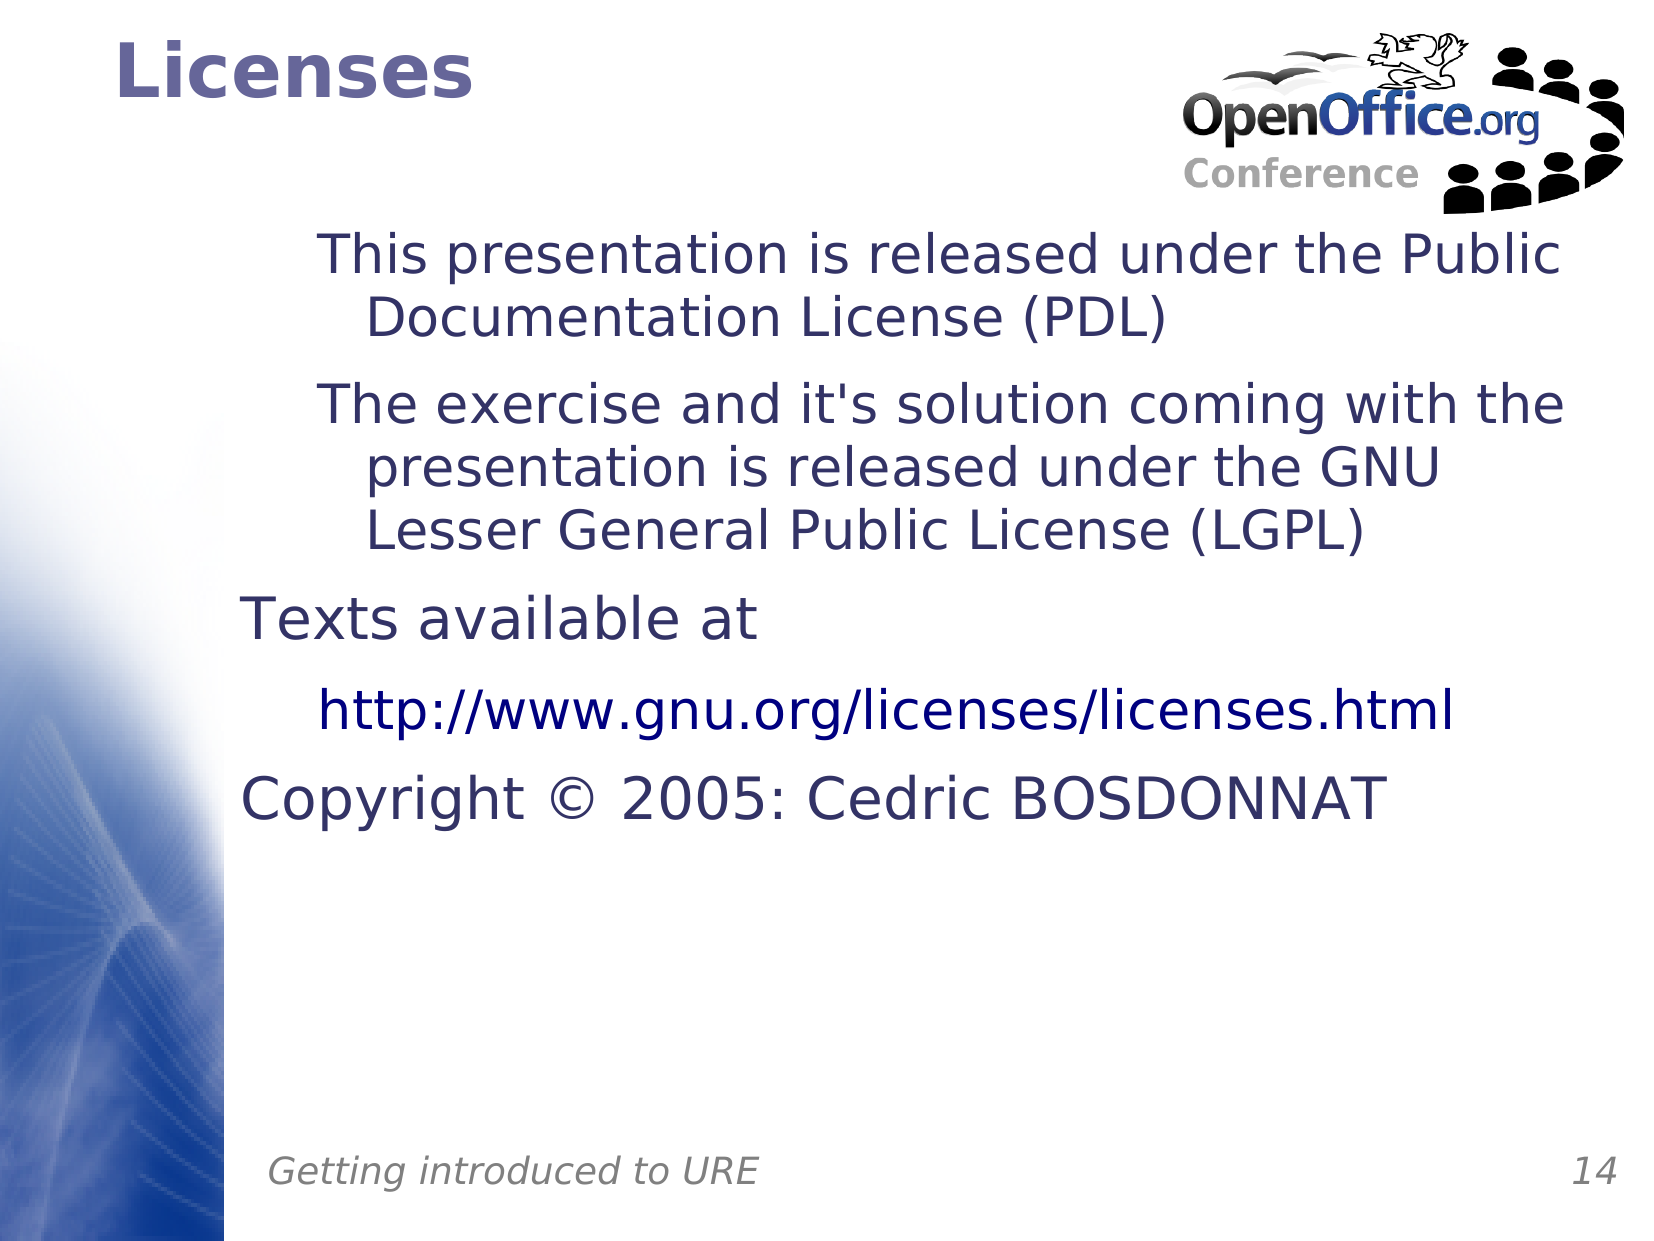

# Licenses
This presentation is released under the Public Documentation License (PDL)
The exercise and it's solution coming with the presentation is released under the GNU Lesser General Public License (LGPL)
Texts available at
http://www.gnu.org/licenses/licenses.html
Copyright © 2005: Cedric BOSDONNAT